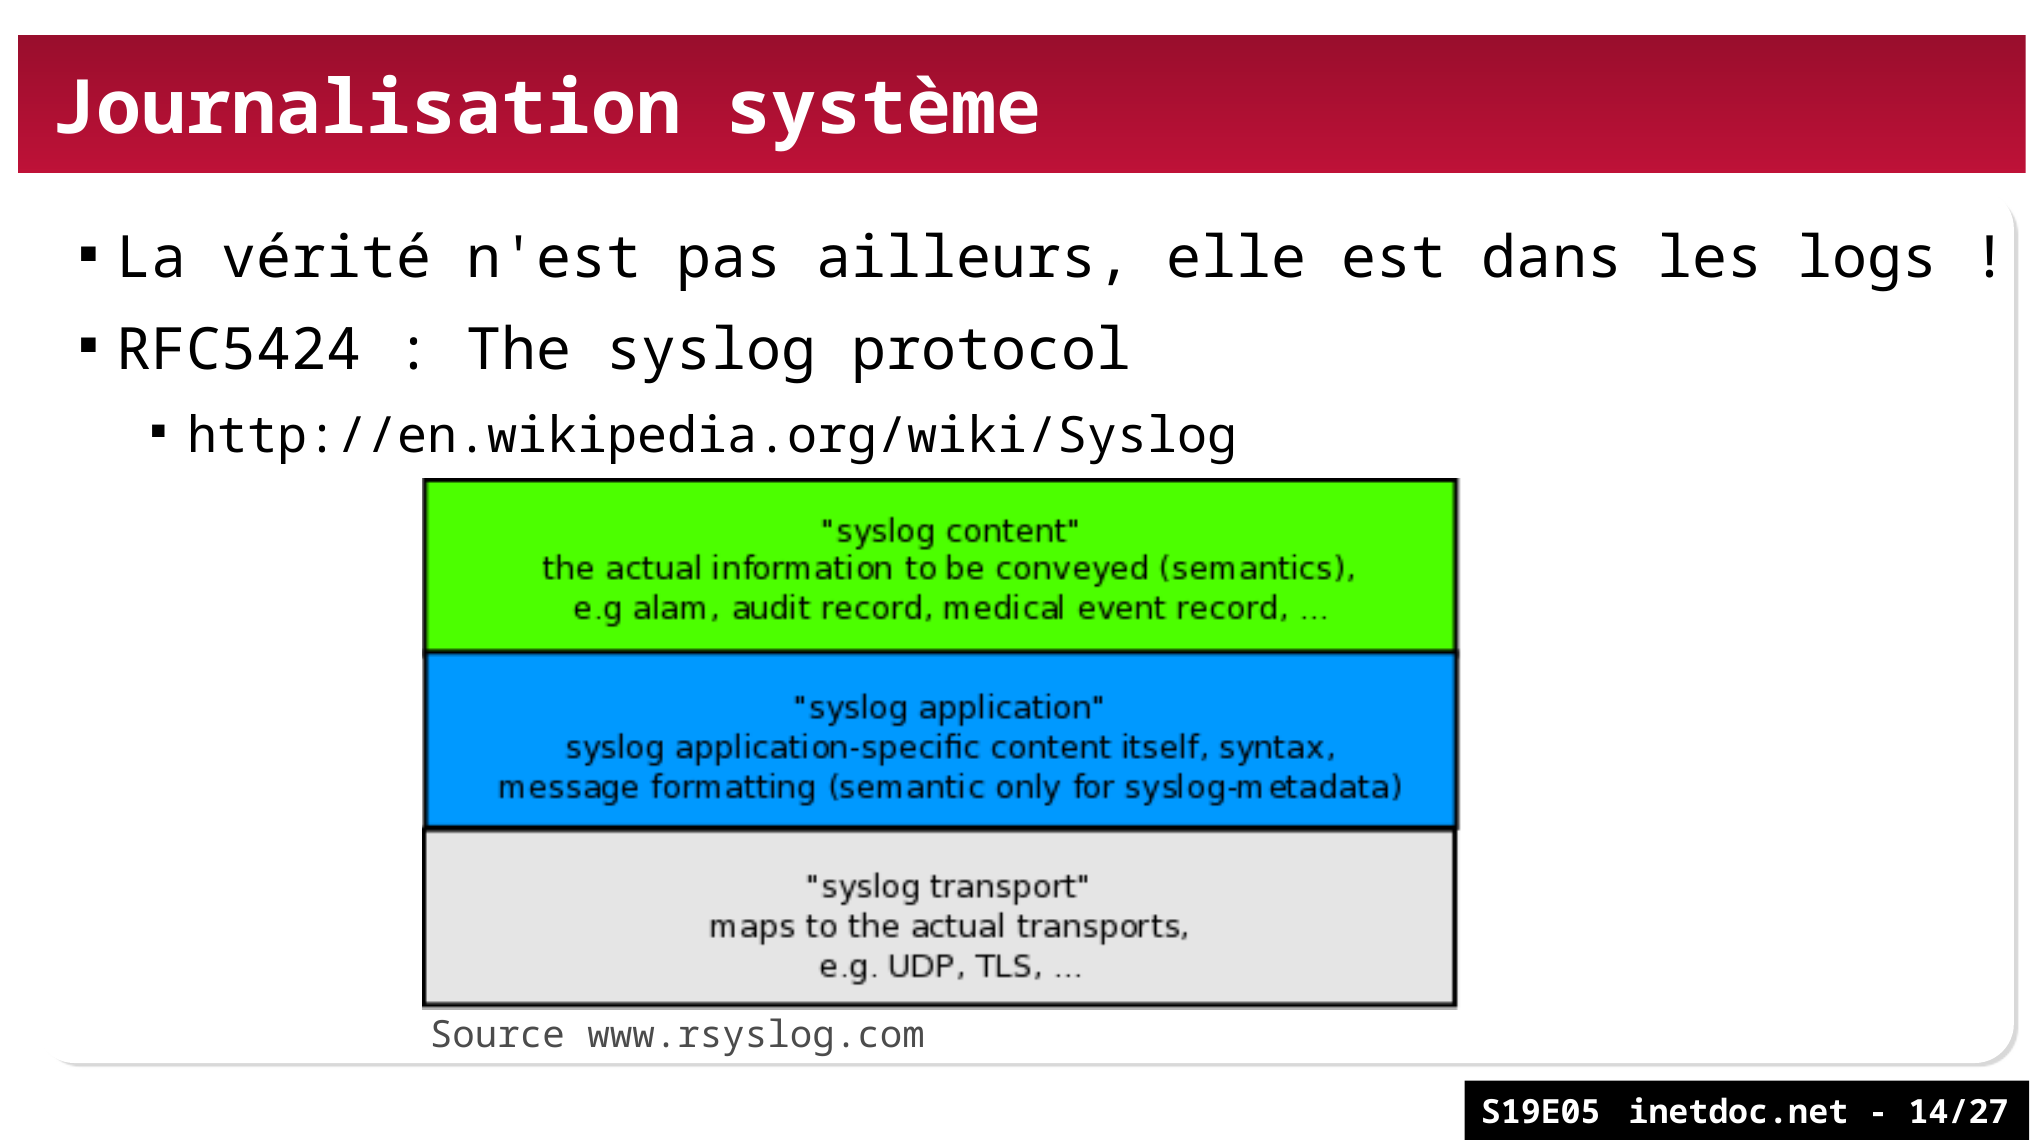

Journalisation système
La vérité n'est pas ailleurs, elle est dans les logs !
RFC5424 : The syslog protocol
http://en.wikipedia.org/wiki/Syslog
Source www.rsyslog.com
S19E05	inetdoc.net - /27